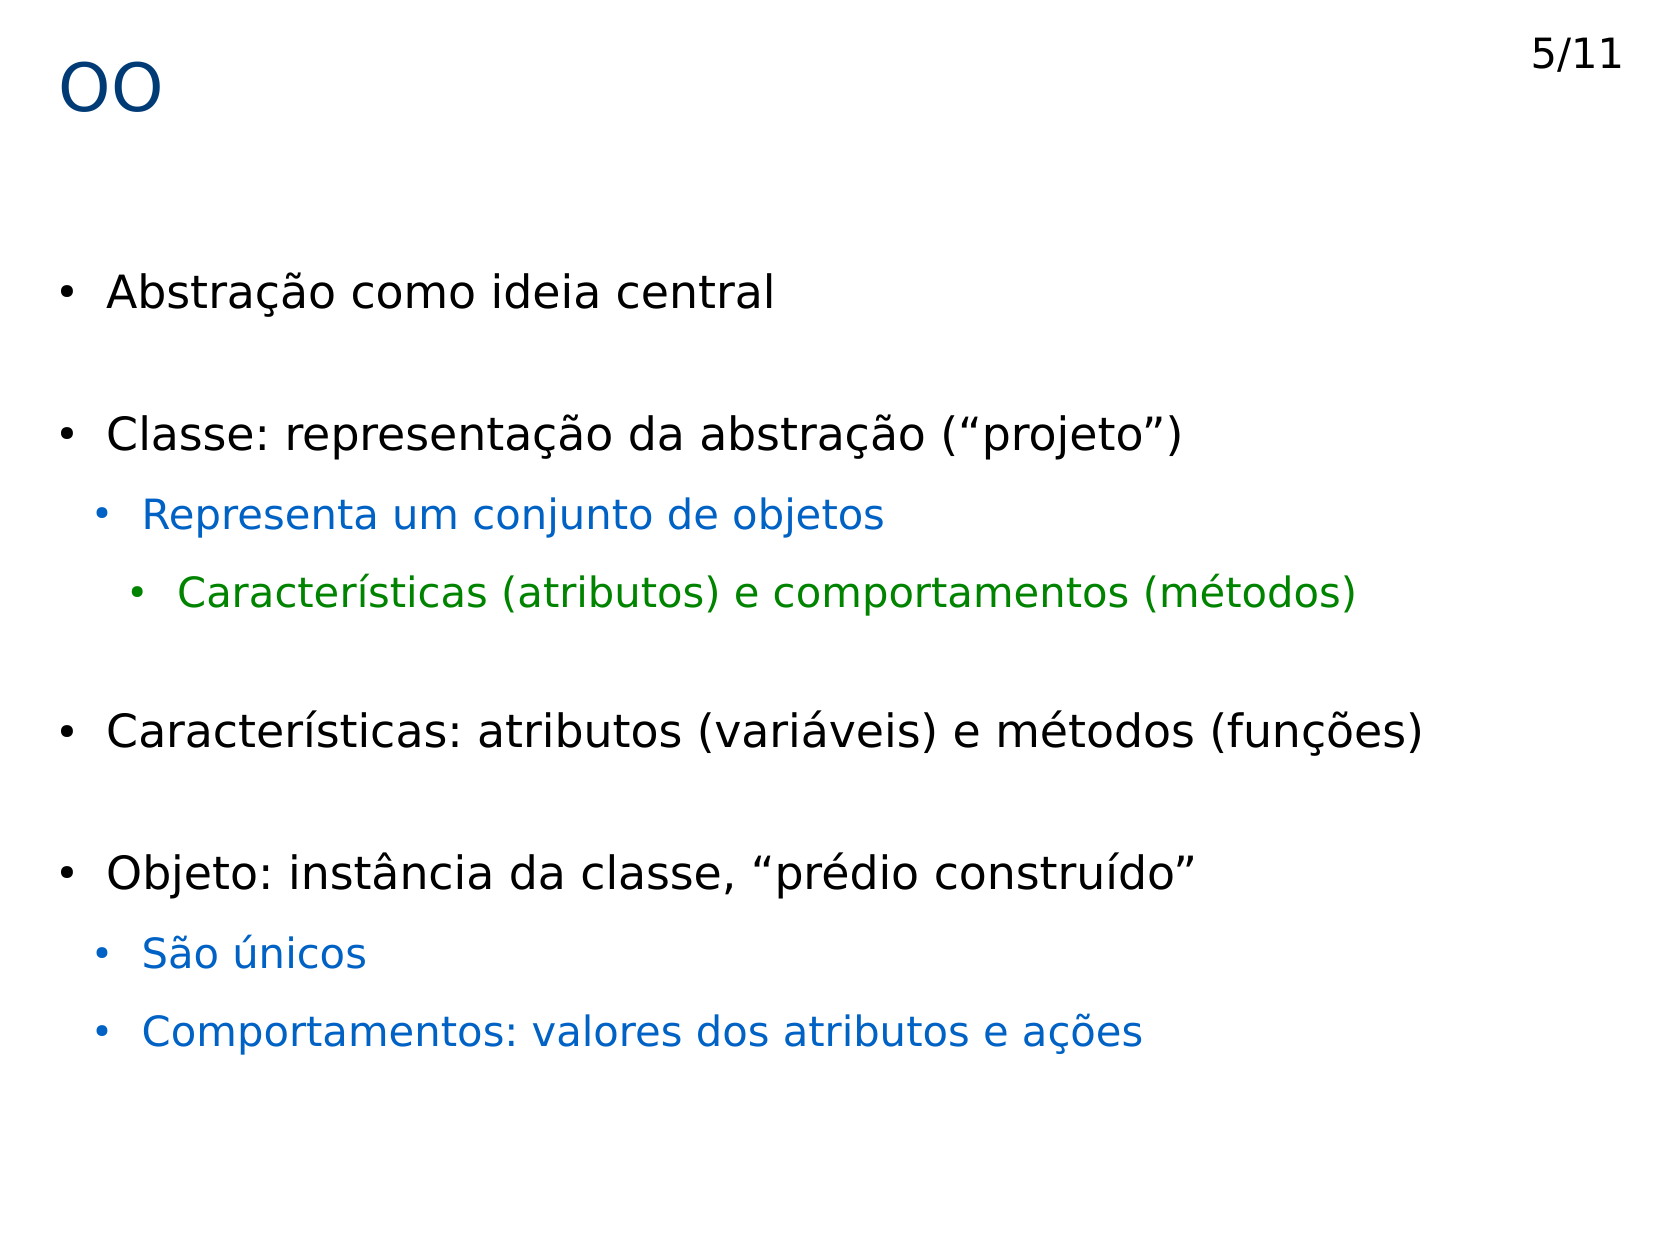

# OO
5
Abstração como ideia central
Classe: representação da abstração (“projeto”)
Representa um conjunto de objetos
Características (atributos) e comportamentos (métodos)
Características: atributos (variáveis) e métodos (funções)
Objeto: instância da classe, “prédio construído”
São únicos
Comportamentos: valores dos atributos e ações